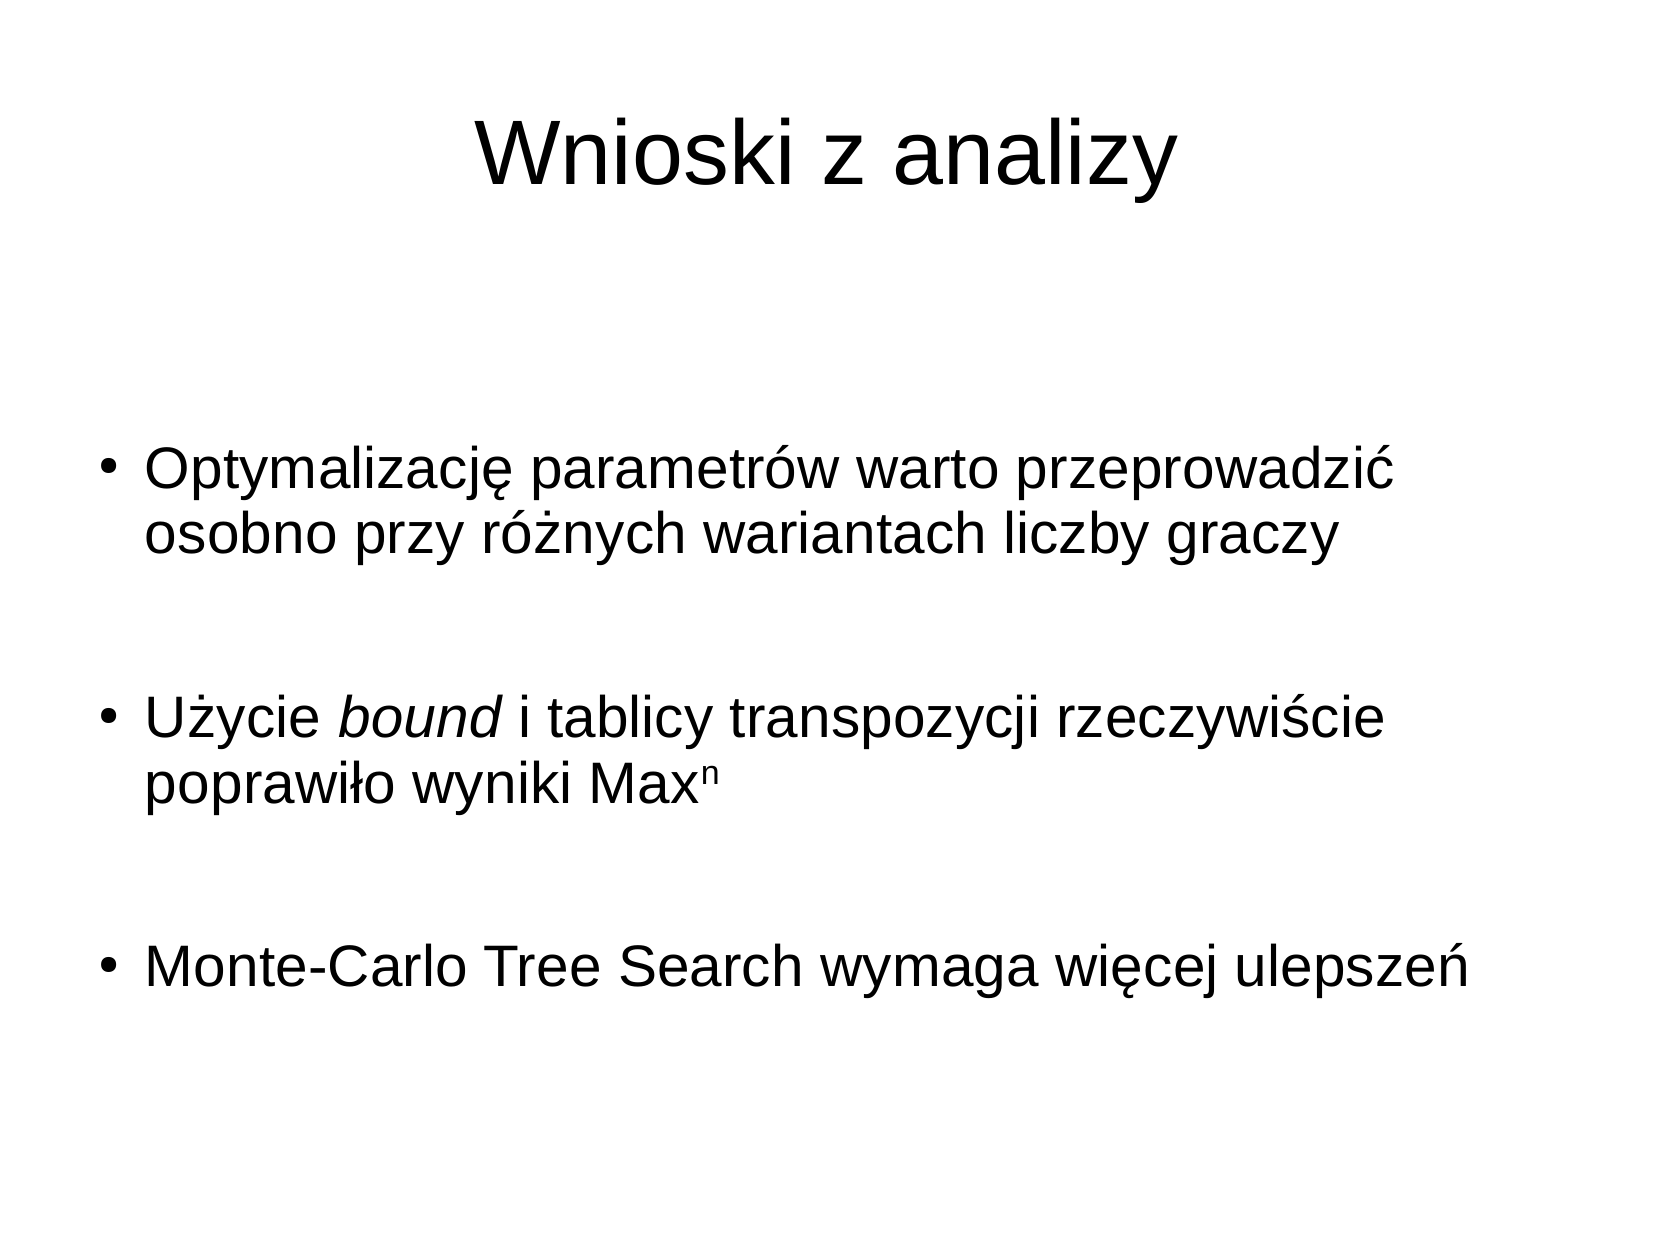

# Wnioski z analizy
Optymalizację parametrów warto przeprowadzić osobno przy różnych wariantach liczby graczy
Użycie bound i tablicy transpozycji rzeczywiście poprawiło wyniki Maxn
Monte-Carlo Tree Search wymaga więcej ulepszeń